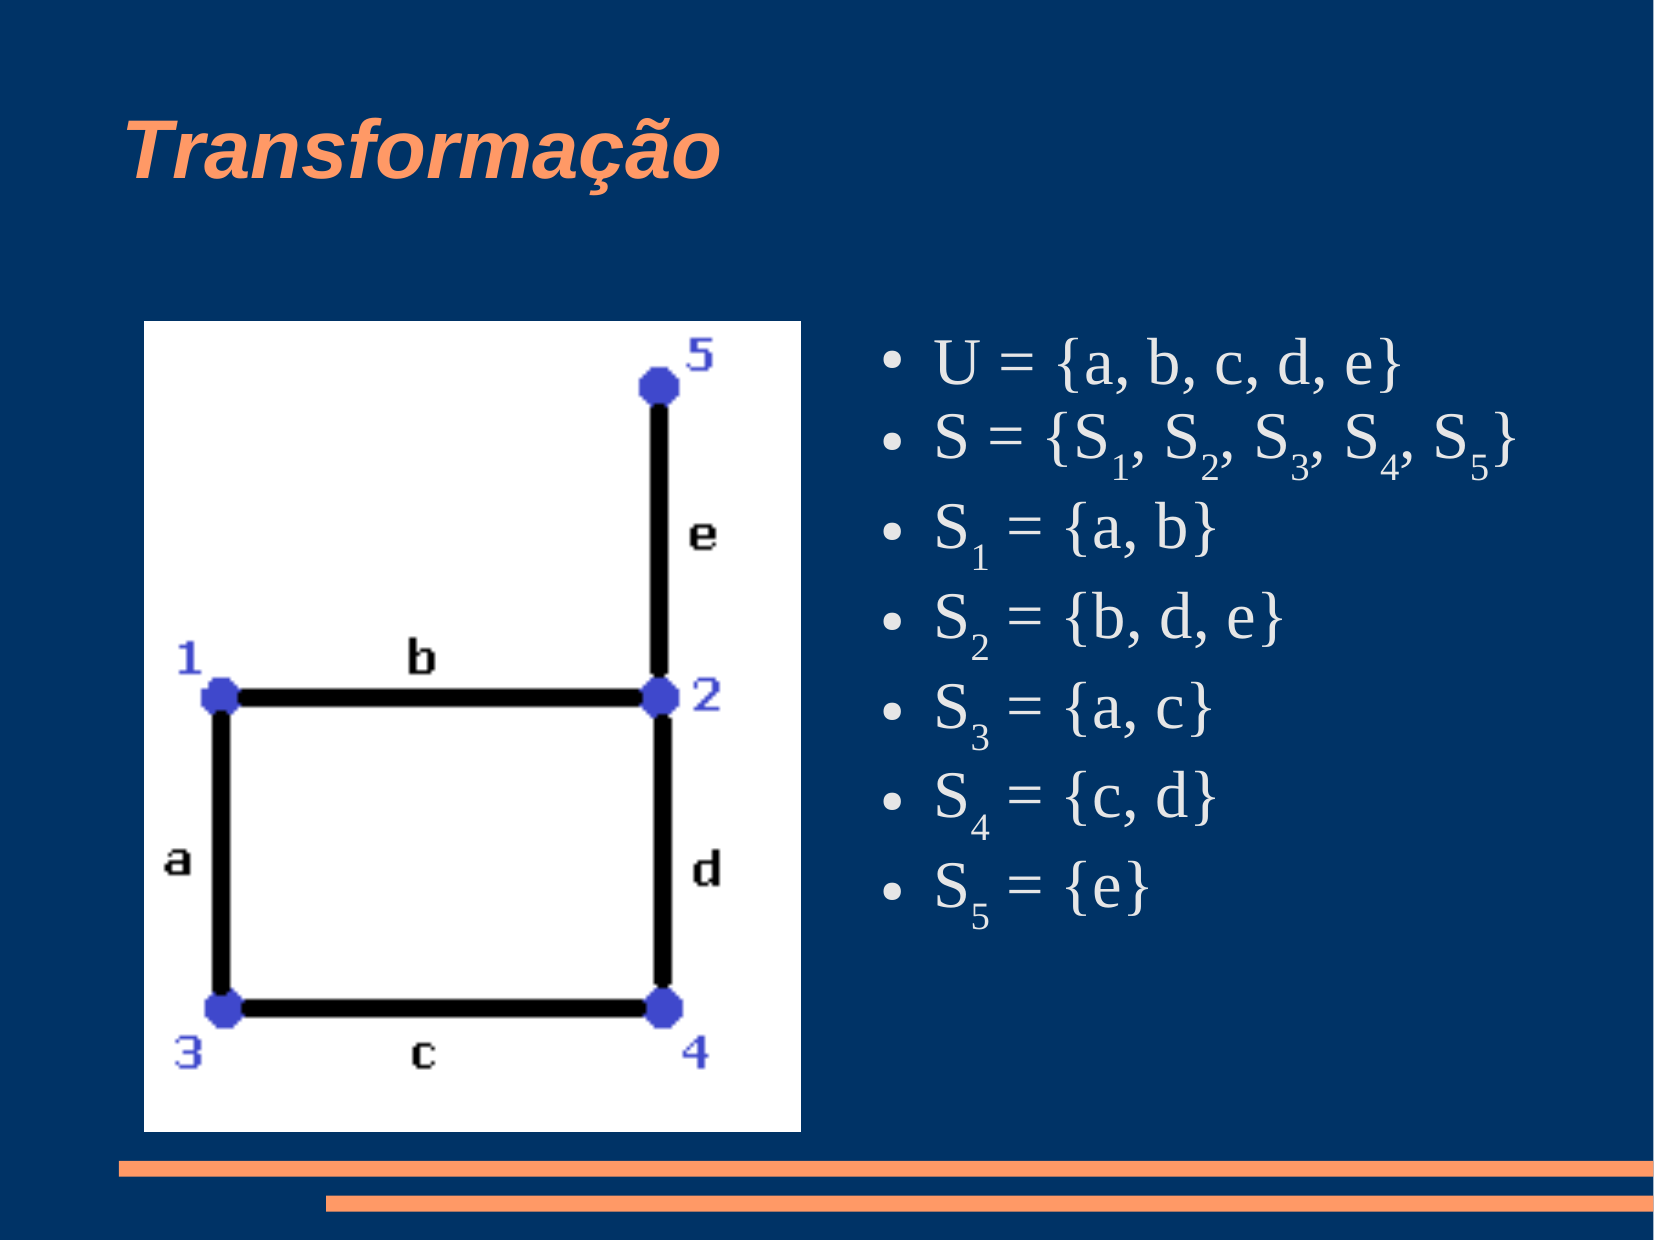

# Transformação
U = {a, b, c, d, e}
S = {S1, S2, S3, S4, S5}
S1 = {a, b}
S2 = {b, d, e}
S3 = {a, c}
S4 = {c, d}
S5 = {e}